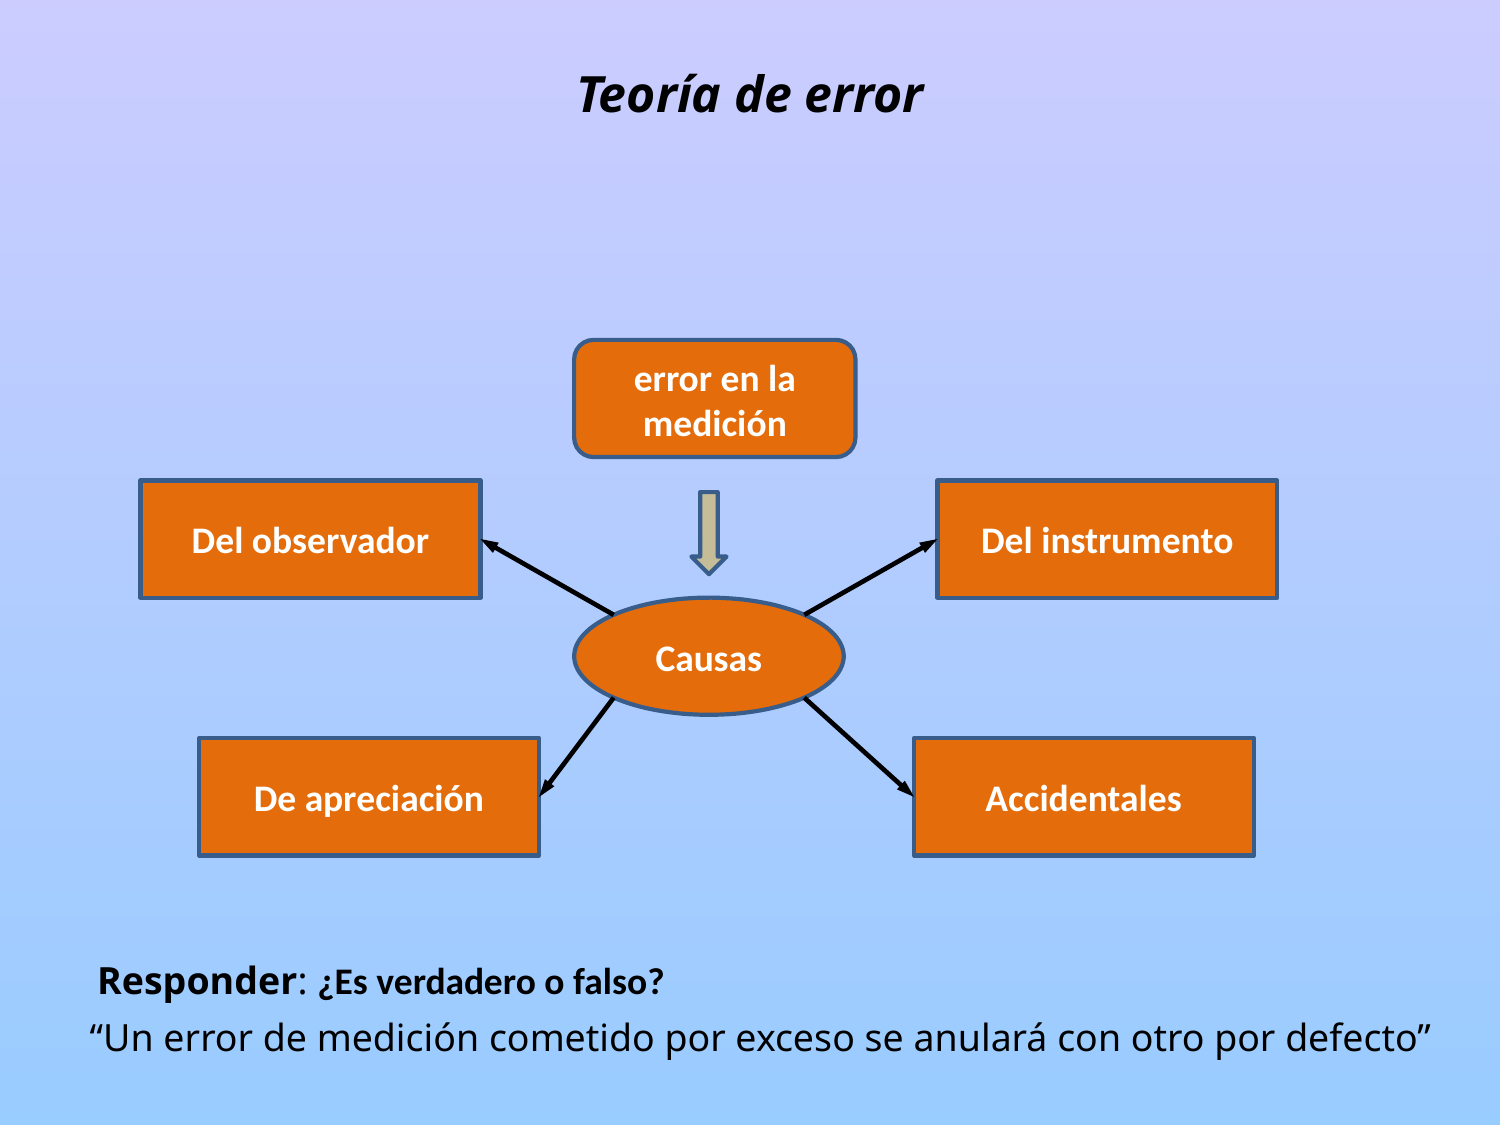

# Teoría de error
error en la medición
Del observador
Del instrumento
Causas
De apreciación
Accidentales
Responder: ¿Es verdadero o falso?
“Un error de medición cometido por exceso se anulará con otro por defecto”